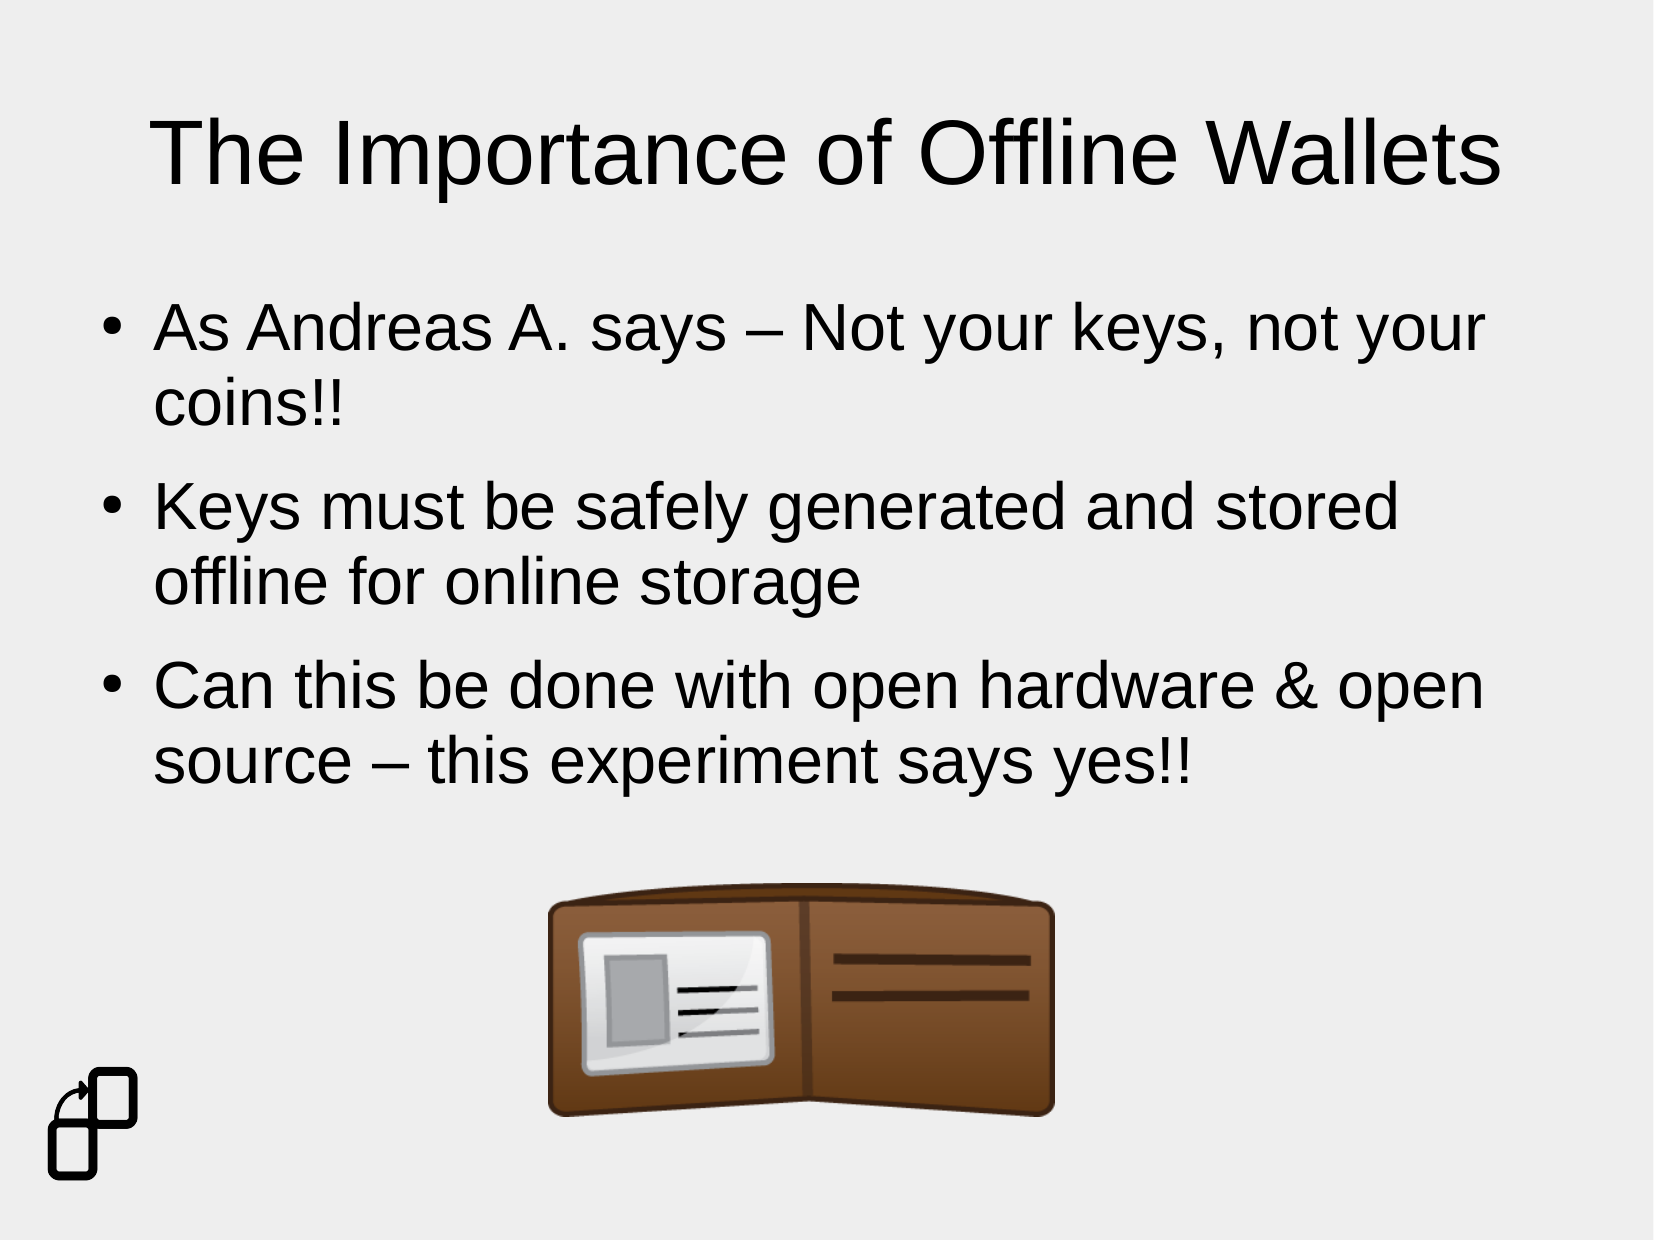

# The Importance of Offline Wallets
As Andreas A. says – Not your keys, not your coins!!
Keys must be safely generated and stored offline for online storage
Can this be done with open hardware & open source – this experiment says yes!!